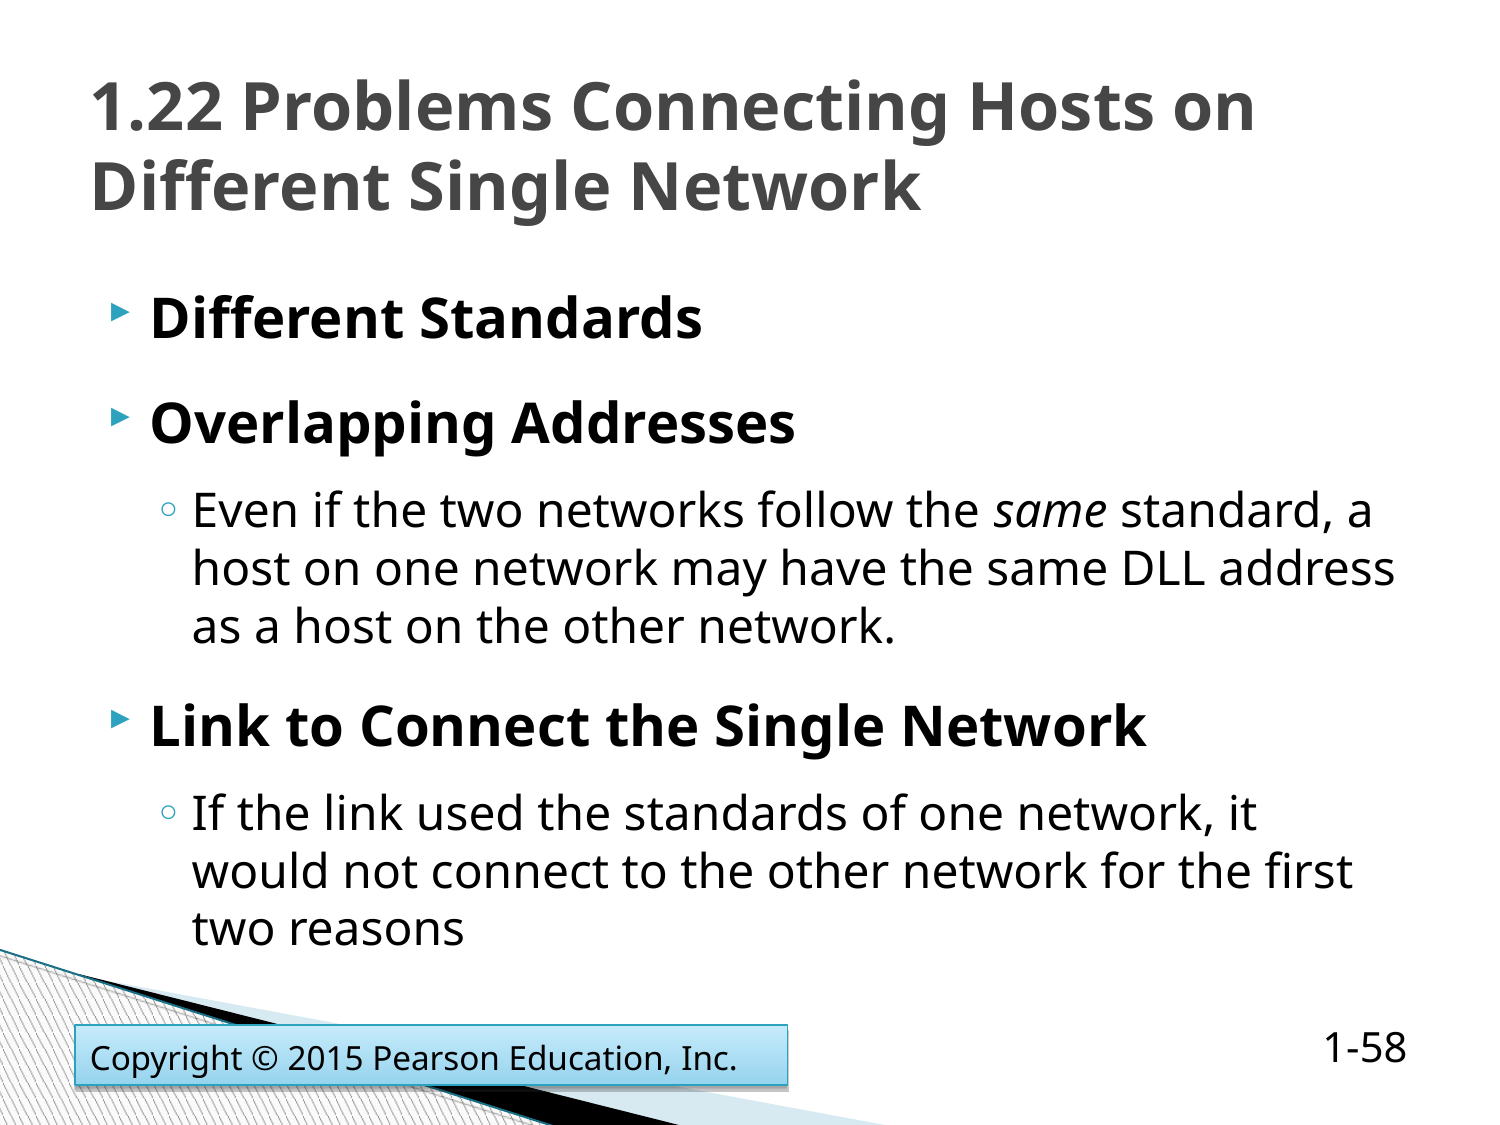

1.22 Problems Connecting Hosts on Different Single Network
# Different Standards
Overlapping Addresses
Even if the two networks follow the same standard, a host on one network may have the same DLL address as a host on the other network.
Link to Connect the Single Network
If the link used the standards of one network, it would not connect to the other network for the first two reasons
Copyright © 2015 Pearson Education, Inc.